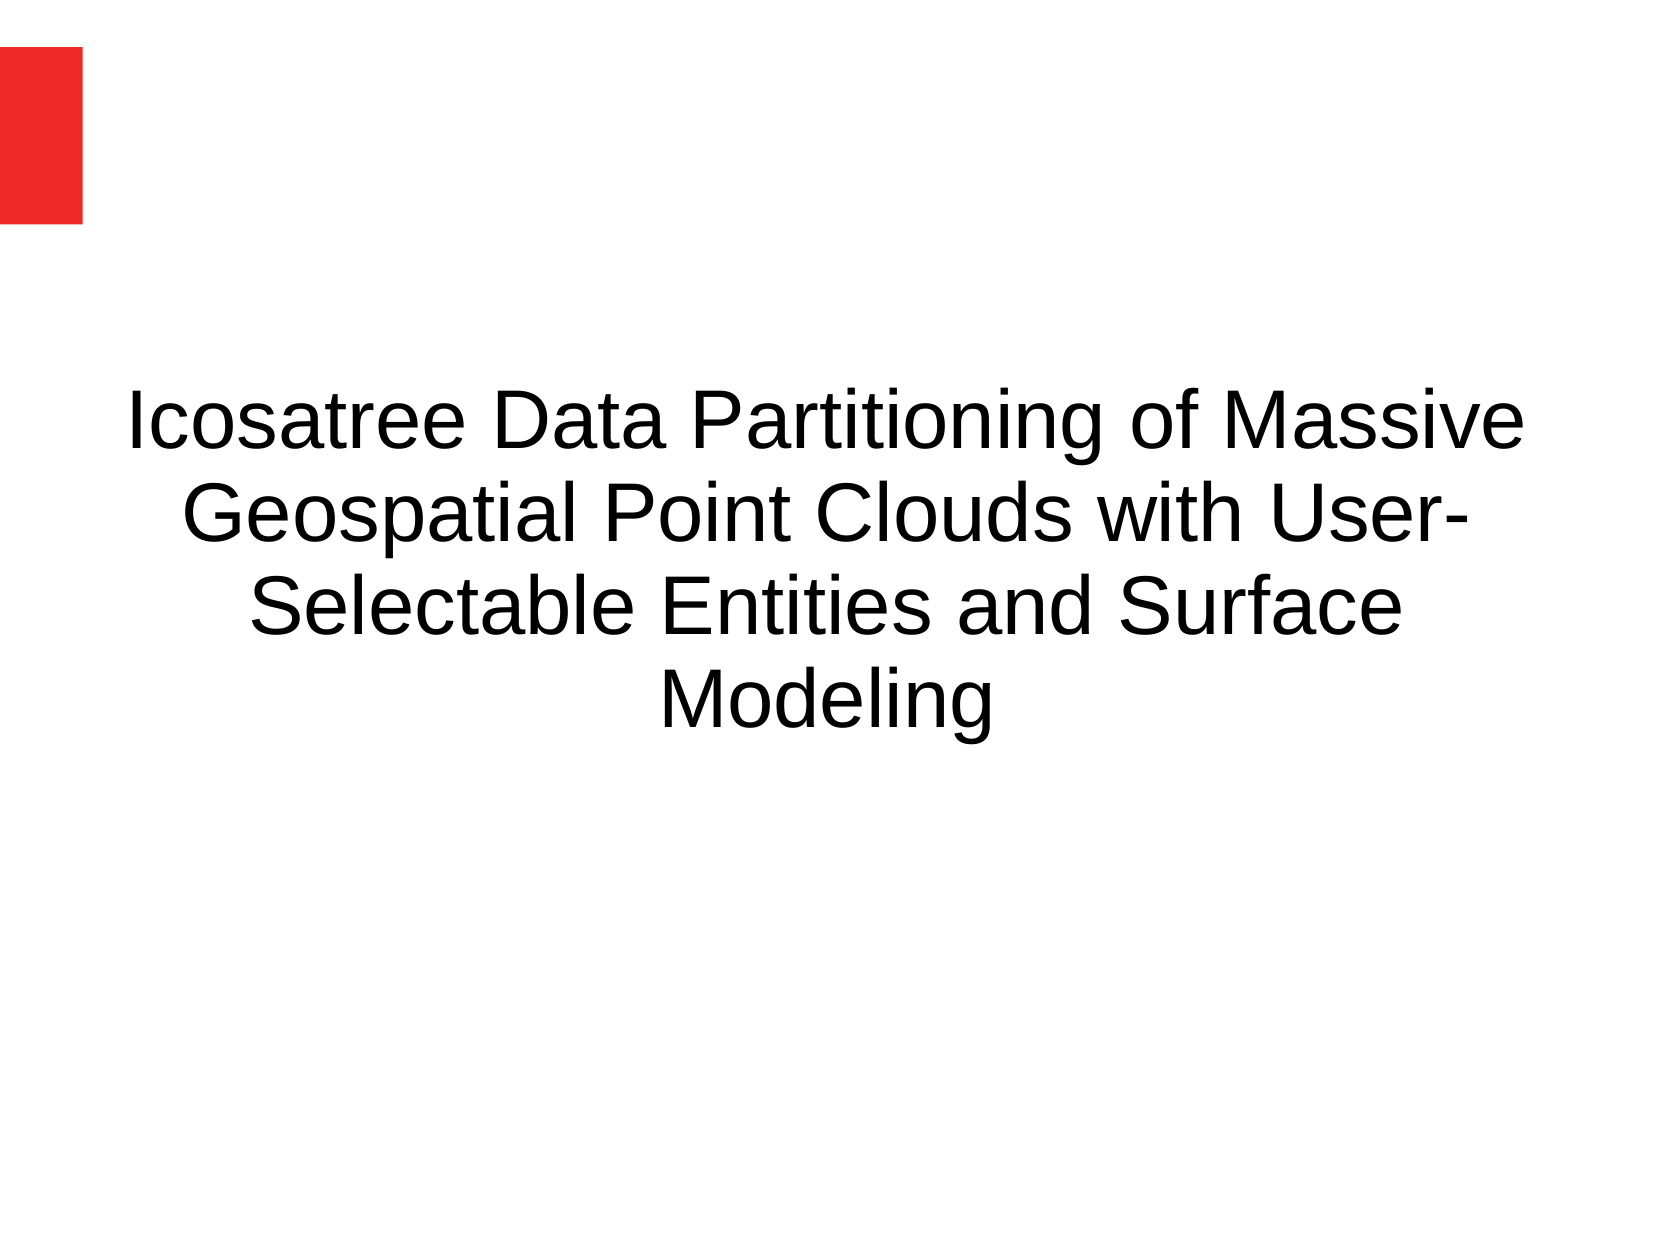

# Icosatree Data Partitioning of Massive Geospatial Point Clouds with User-Selectable Entities and Surface Modeling